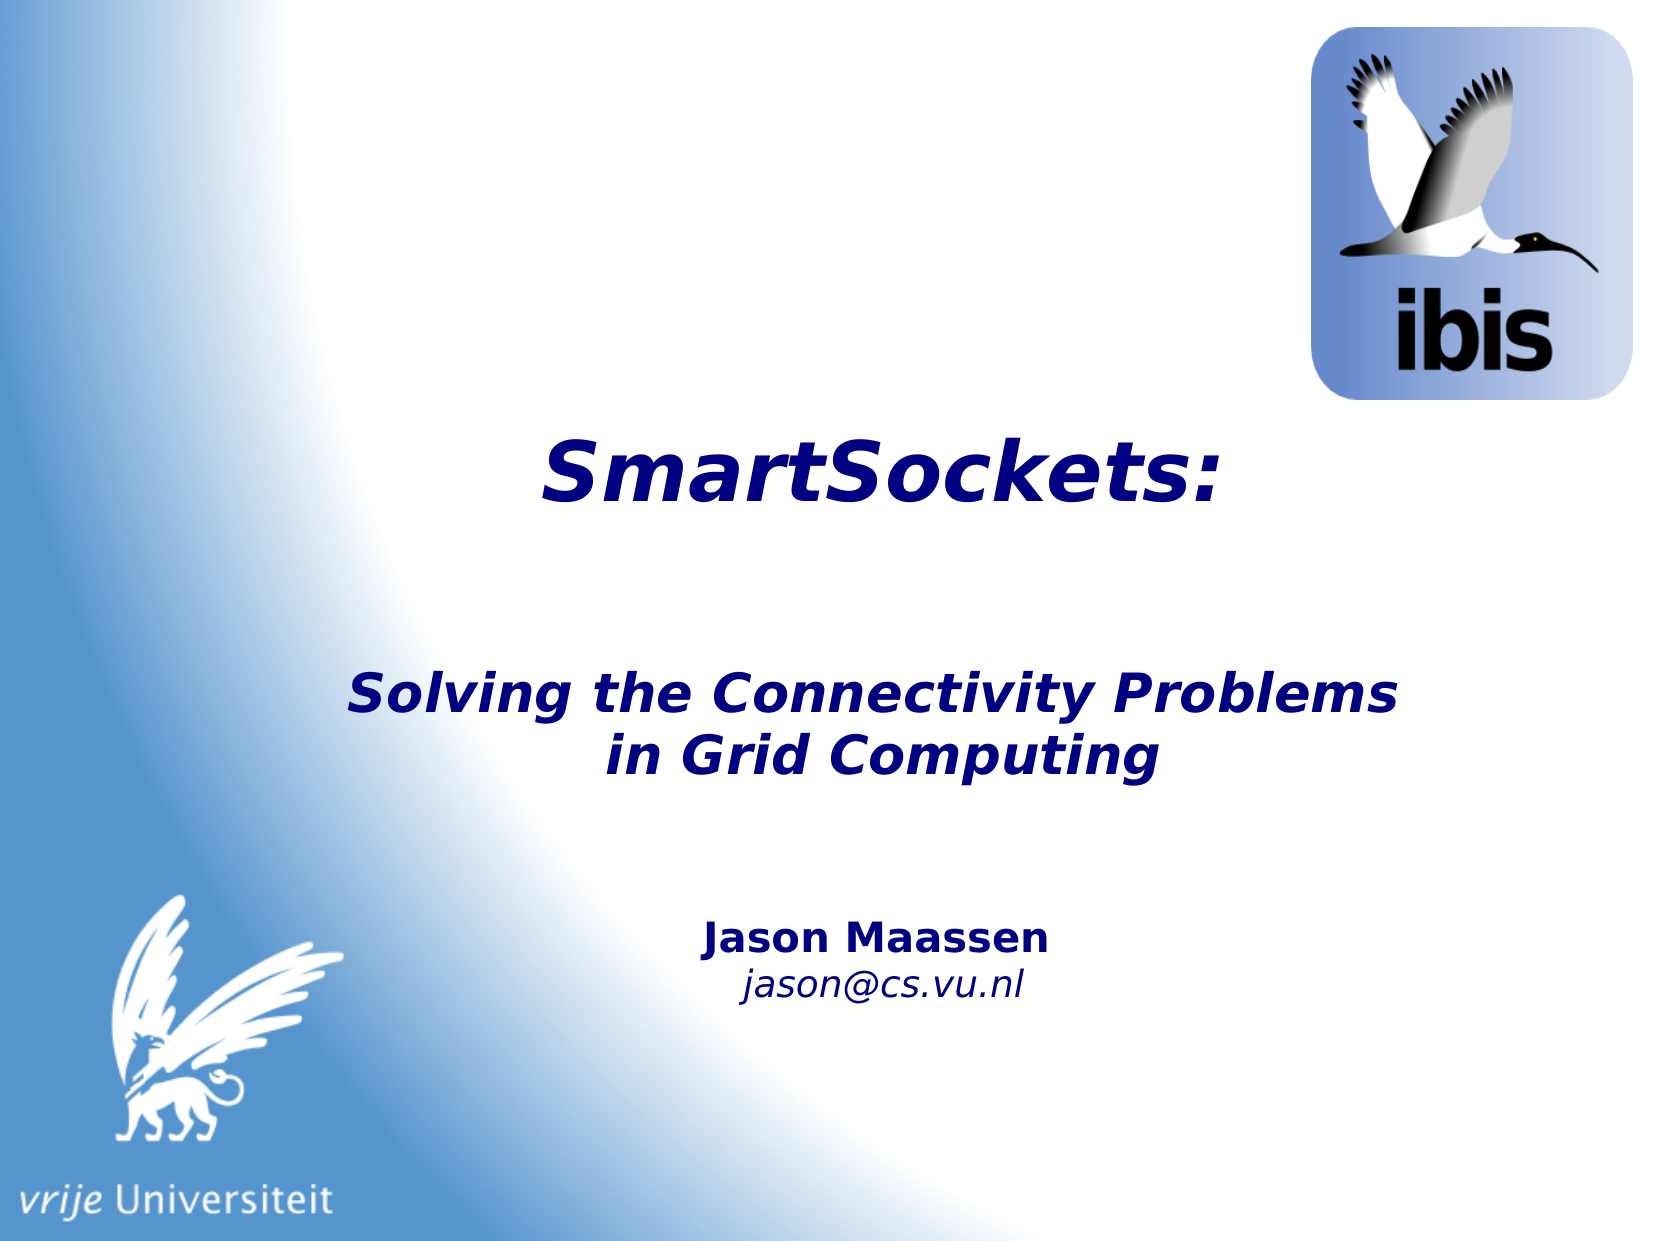

# SmartSockets: Solving the Connectivity Problems in Grid Computing Jason Maassen jason@cs.vu.nl